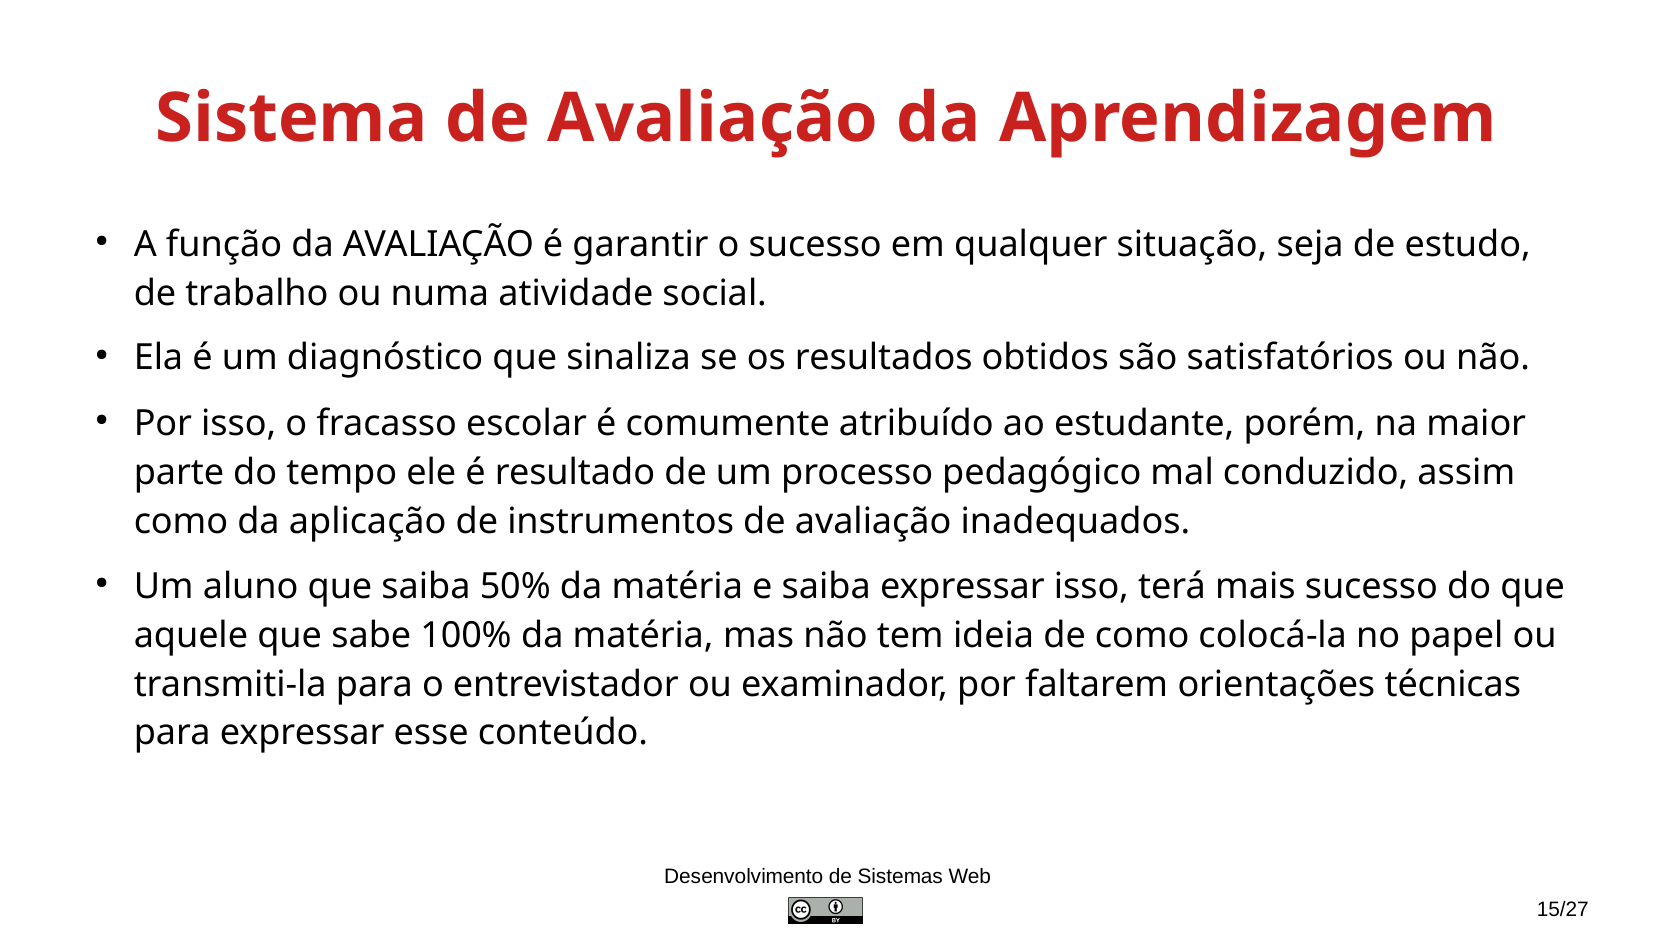

# Sistema de Avaliação da Aprendizagem
A função da AVALIAÇÃO é garantir o sucesso em qualquer situação, seja de estudo, de trabalho ou numa atividade social.
Ela é um diagnóstico que sinaliza se os resultados obtidos são satisfatórios ou não.
Por isso, o fracasso escolar é comumente atribuído ao estudante, porém, na maior parte do tempo ele é resultado de um processo pedagógico mal conduzido, assim como da aplicação de instrumentos de avaliação inadequados.
Um aluno que saiba 50% da matéria e saiba expressar isso, terá mais sucesso do que aquele que sabe 100% da matéria, mas não tem ideia de como colocá-la no papel ou transmiti-la para o entrevistador ou examinador, por faltarem orientações técnicas para expressar esse conteúdo.
15